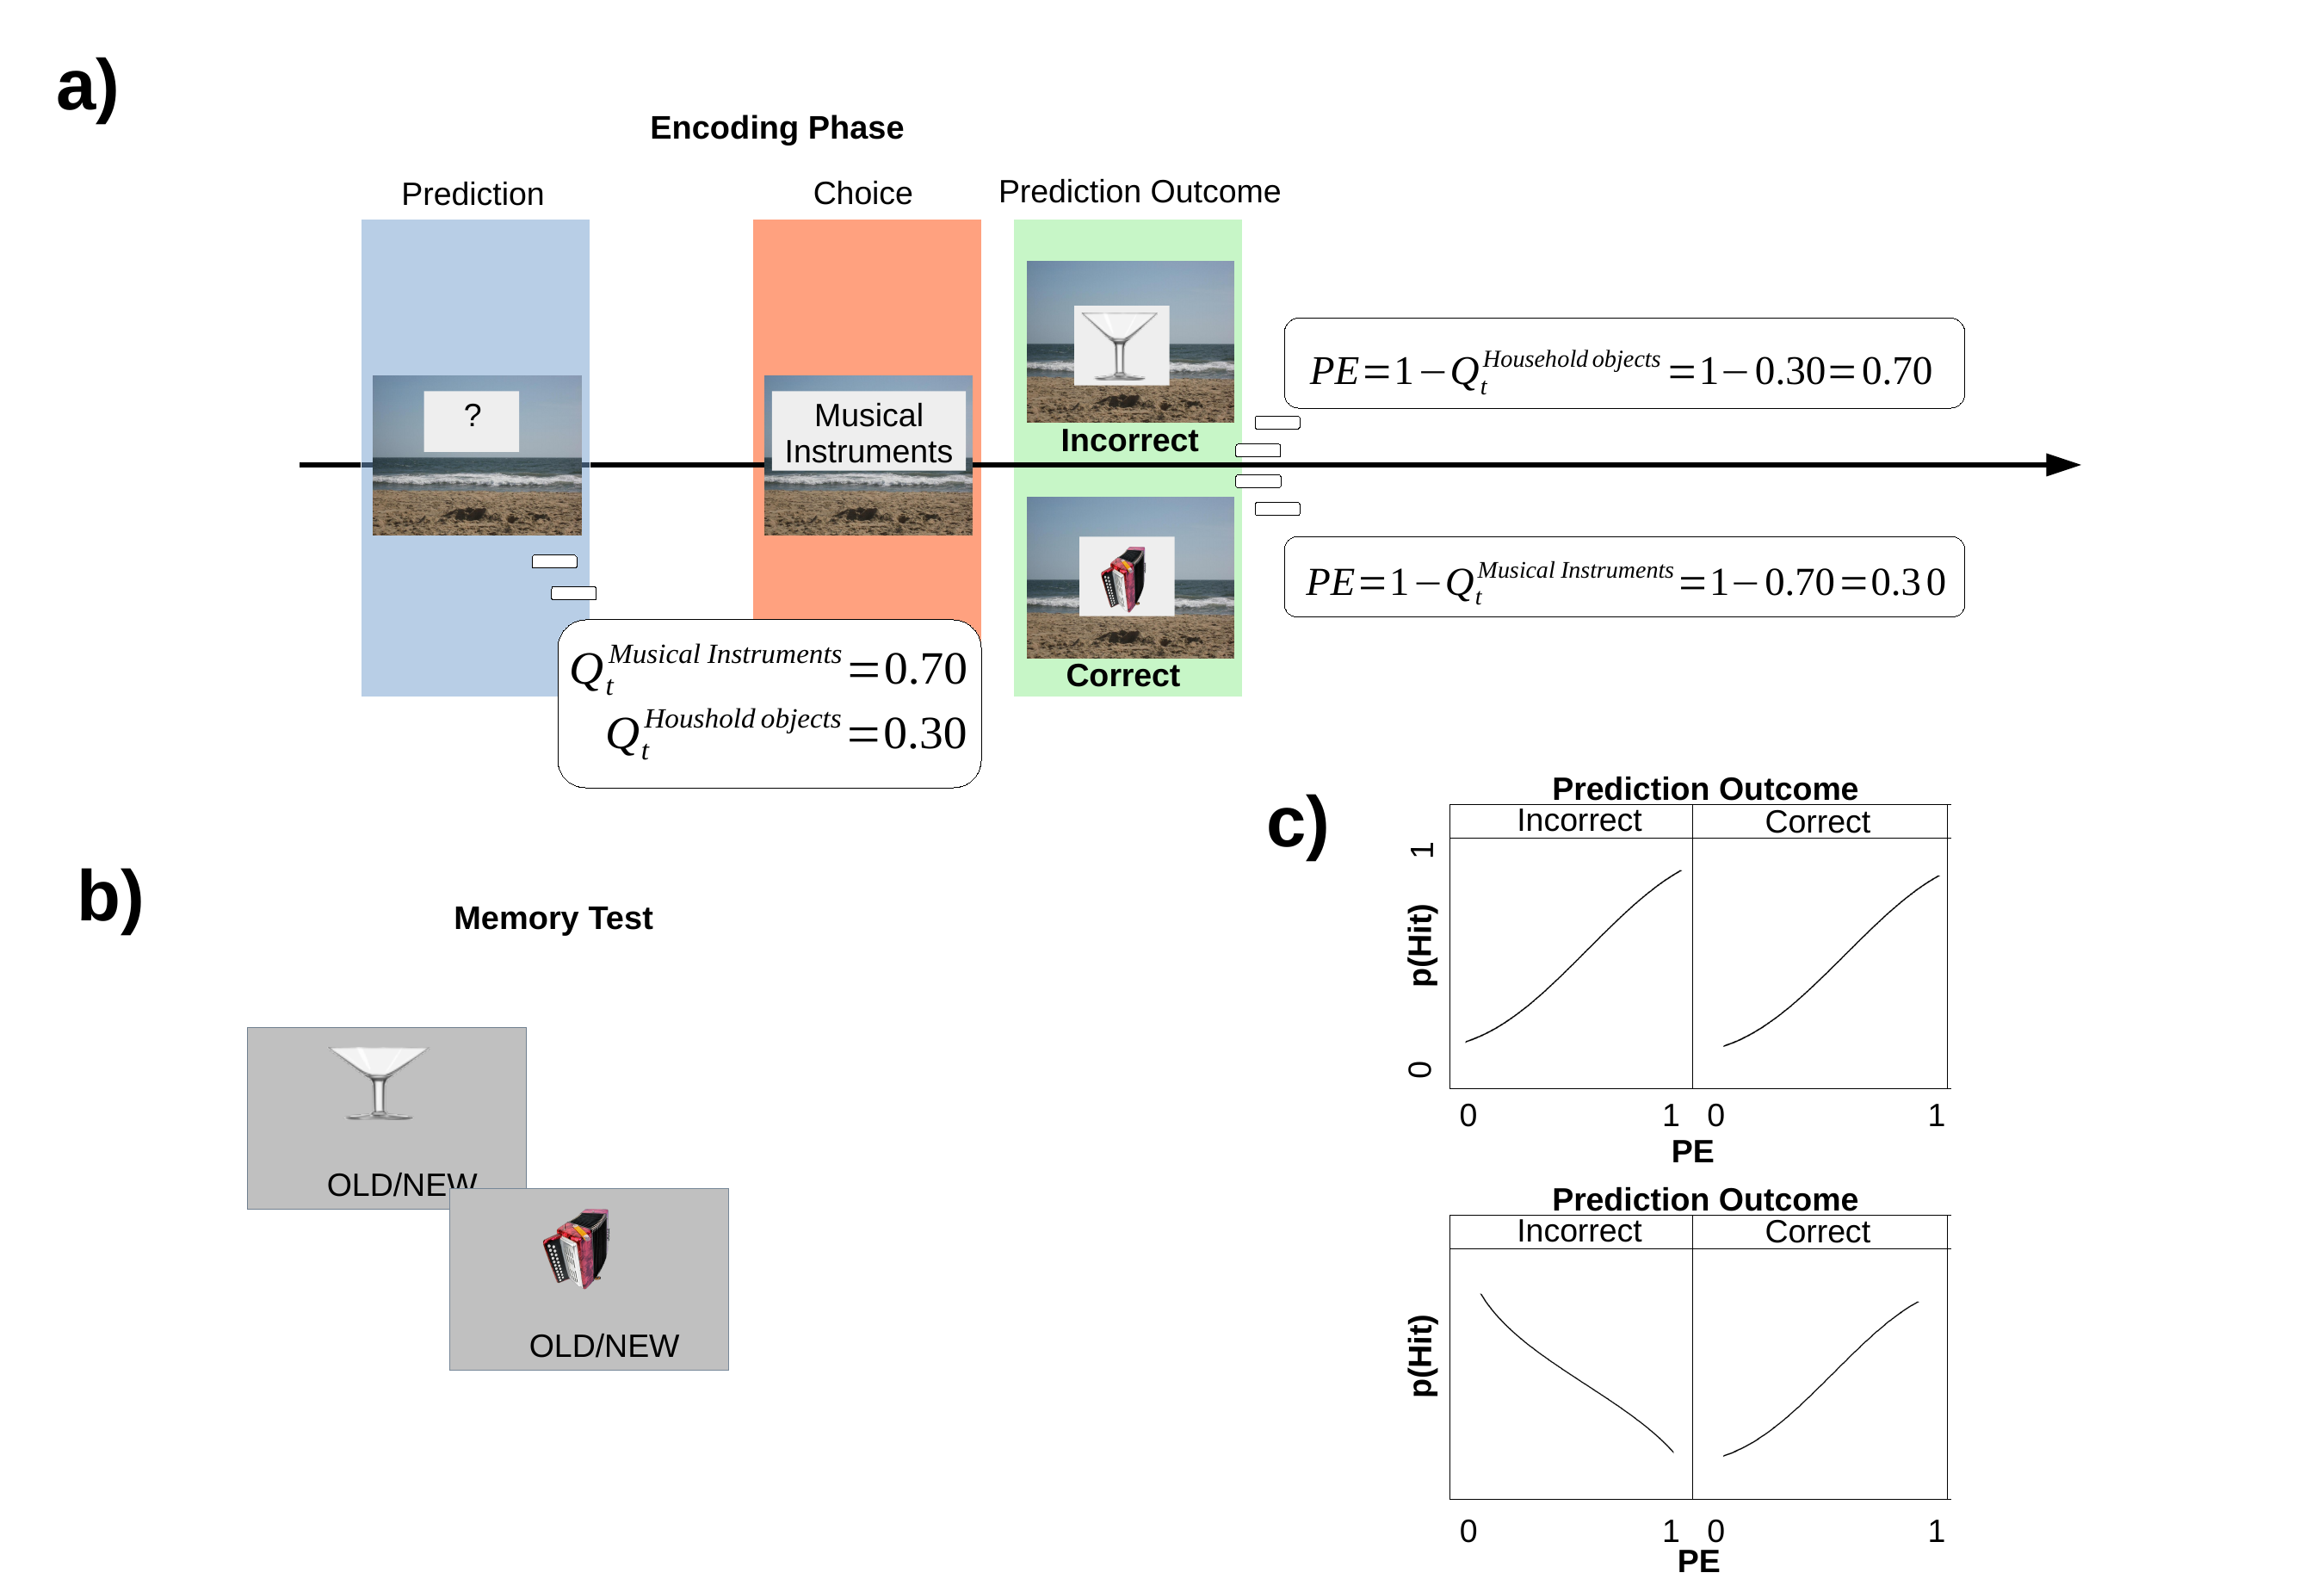

a)
Encoding Phase
Prediction Outcome
Choice
Prediction
 ?
Musical Instruments
Incorrect
Correct
Prediction Outcome
c)
Incorrect
Correct
0		 1
b)
p(Hit)
Memory Test
0			 1
0			 1
PE
OLD/NEW
Prediction Outcome
Incorrect
Correct
p(Hit)
OLD/NEW
0			 1
0			 1
PE